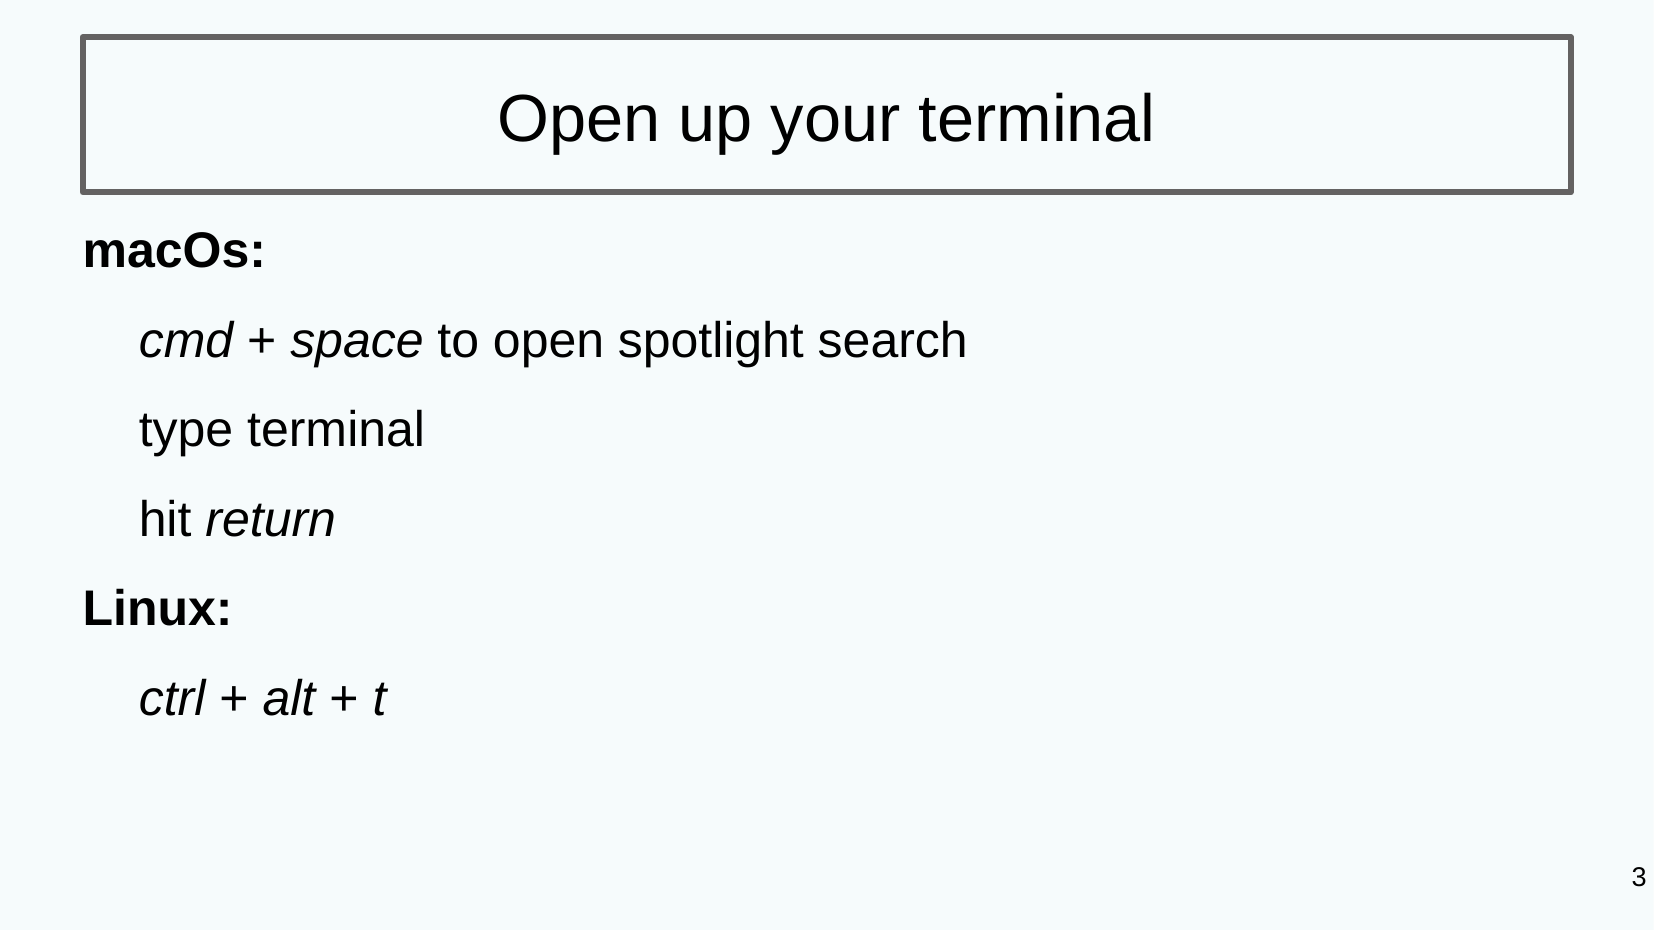

Open up your terminal
macOs:
 cmd + space to open spotlight search
 type terminal
 hit return
Linux:
 ctrl + alt + t